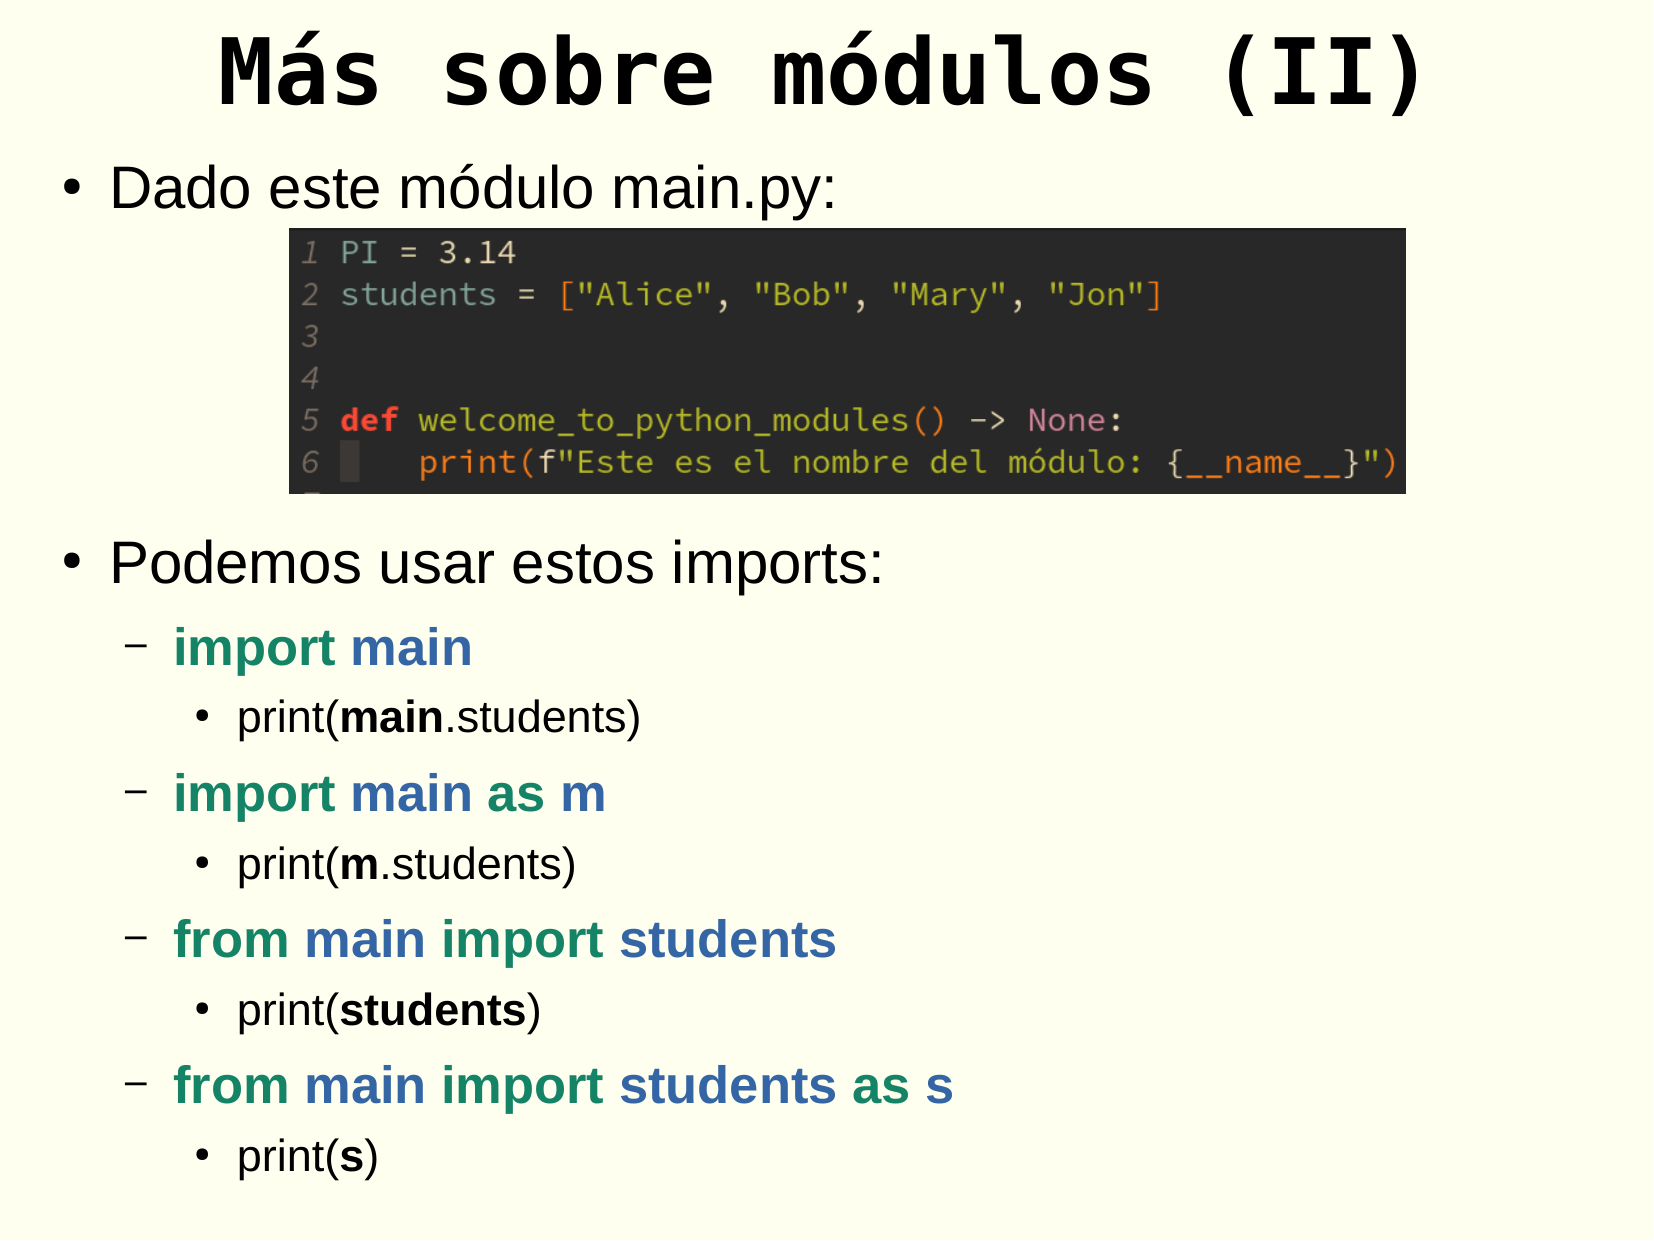

# Más sobre módulos (II)
Dado este módulo main.py:
Podemos usar estos imports:
import main
print(main.students)
import main as m
print(m.students)
from main import students
print(students)
from main import students as s
print(s)